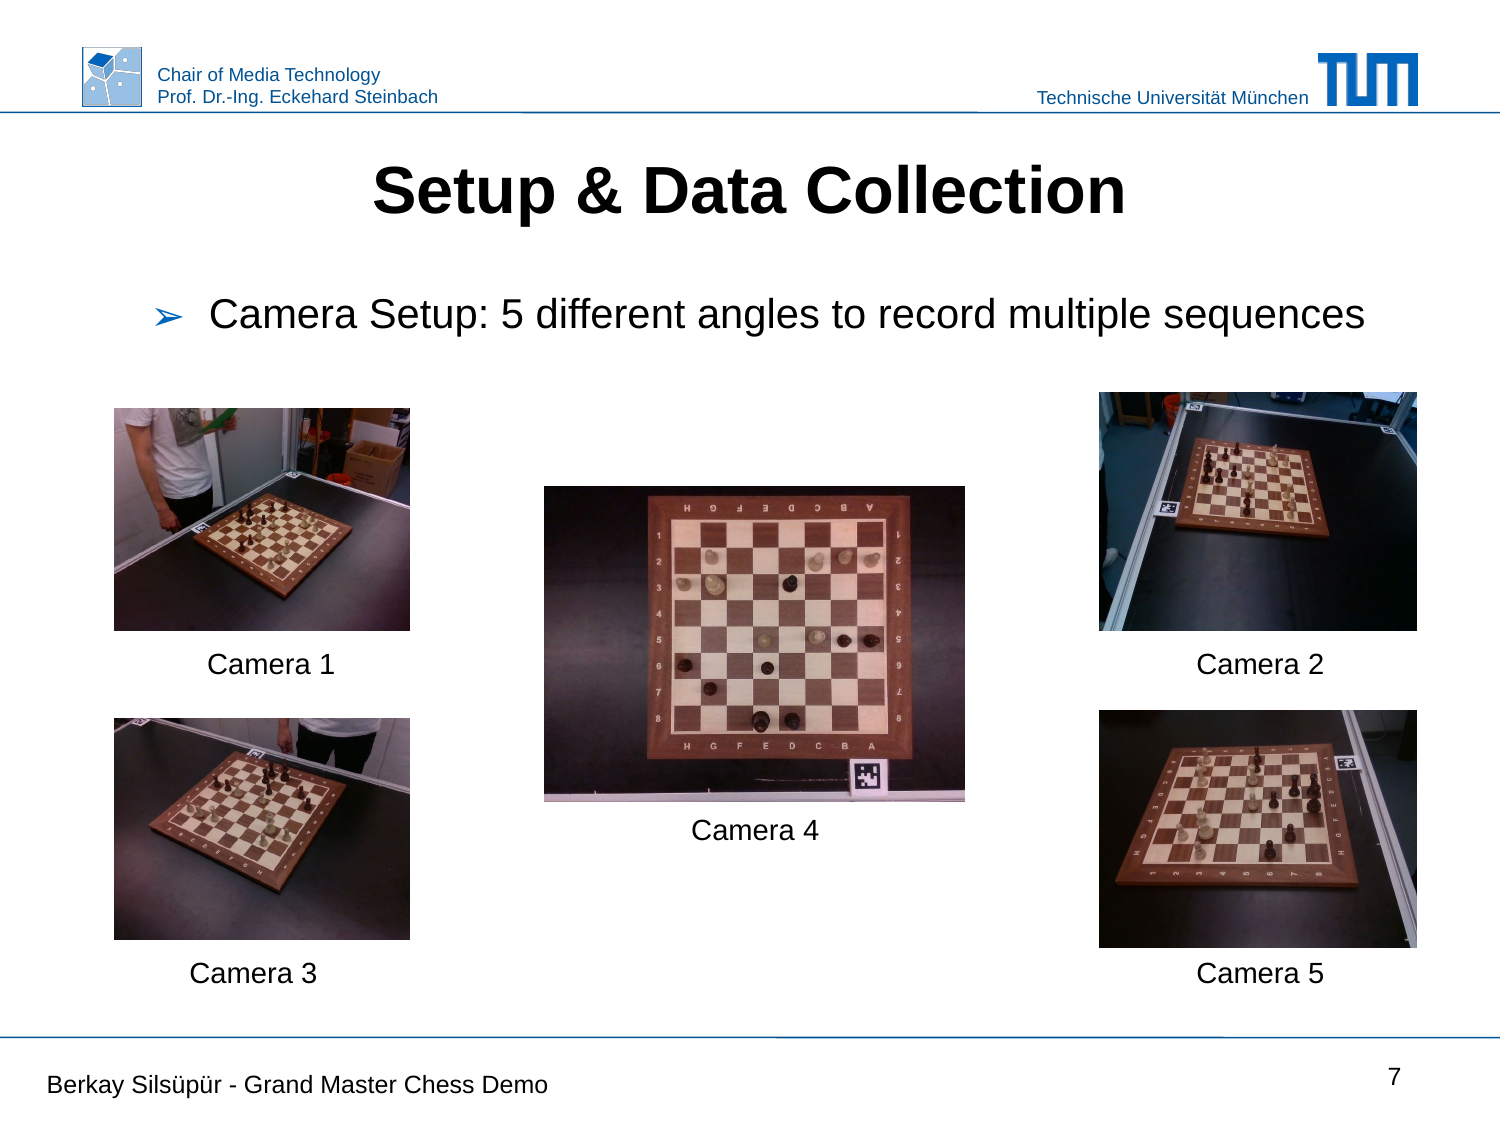

# Setup & Data Collection
Camera Setup: 5 different angles to record multiple sequences
Camera 1
Camera 2
Camera 4
Camera 3
Camera 5
Berkay Silsüpür - Grand Master Chess Demo